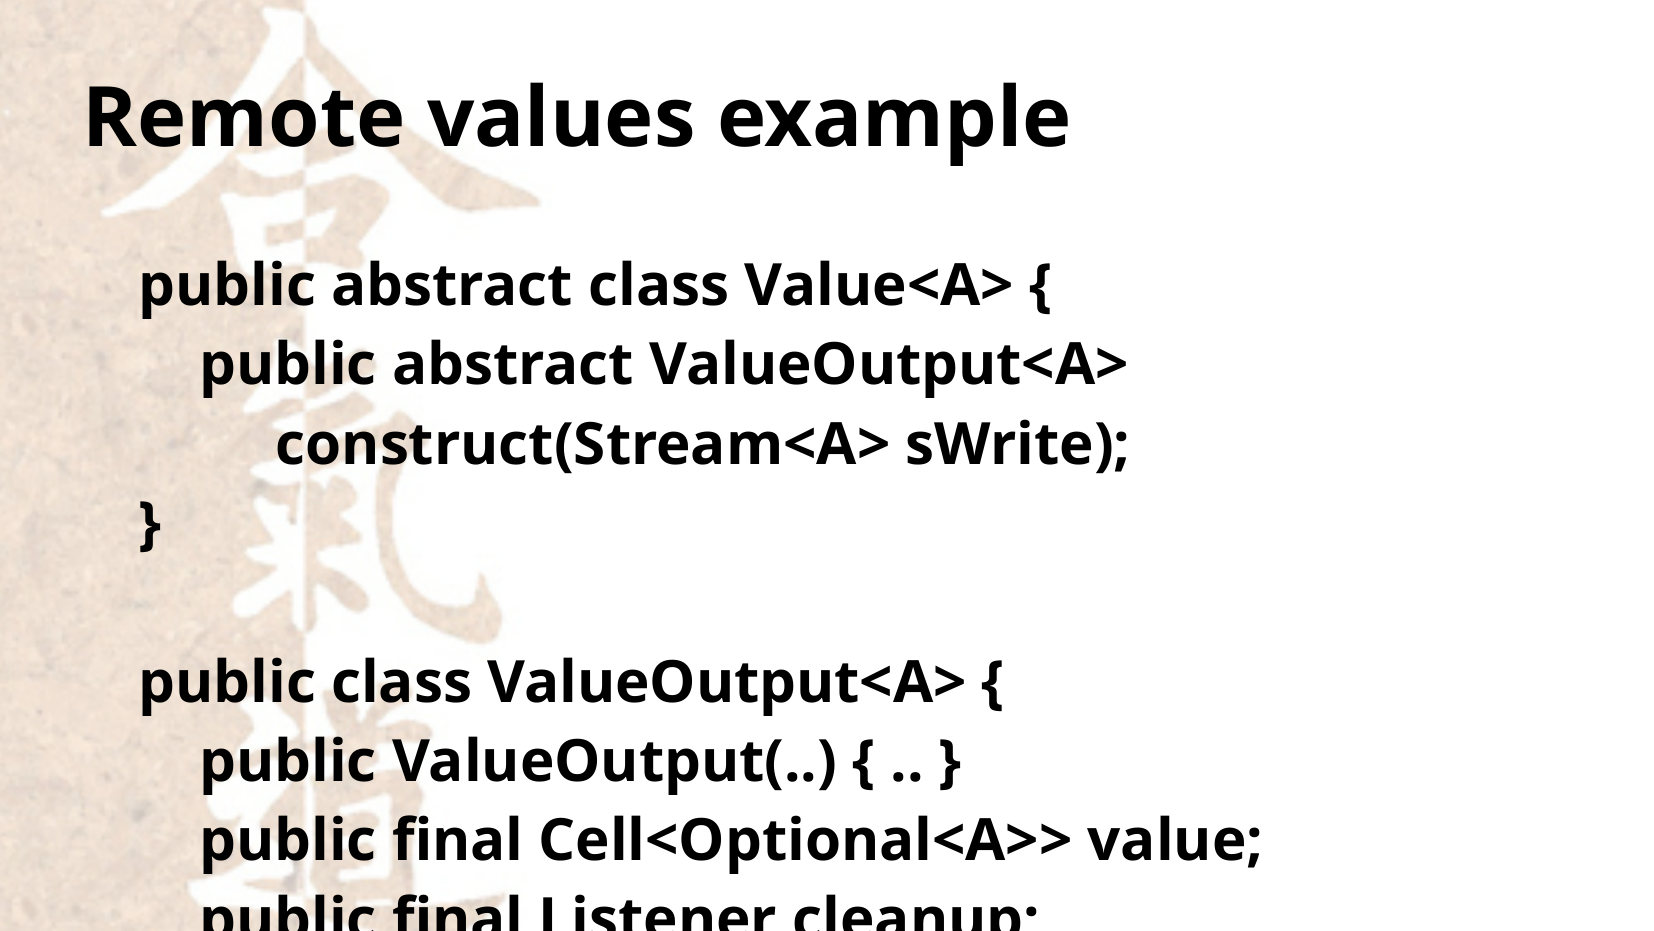

# Remote values example
public abstract class Value<A> {
 public abstract ValueOutput<A>
 construct(Stream<A> sWrite);
}
public class ValueOutput<A> {
 public ValueOutput(..) { .. }
 public final Cell<Optional<A>> value;
 public final Listener cleanup;
}